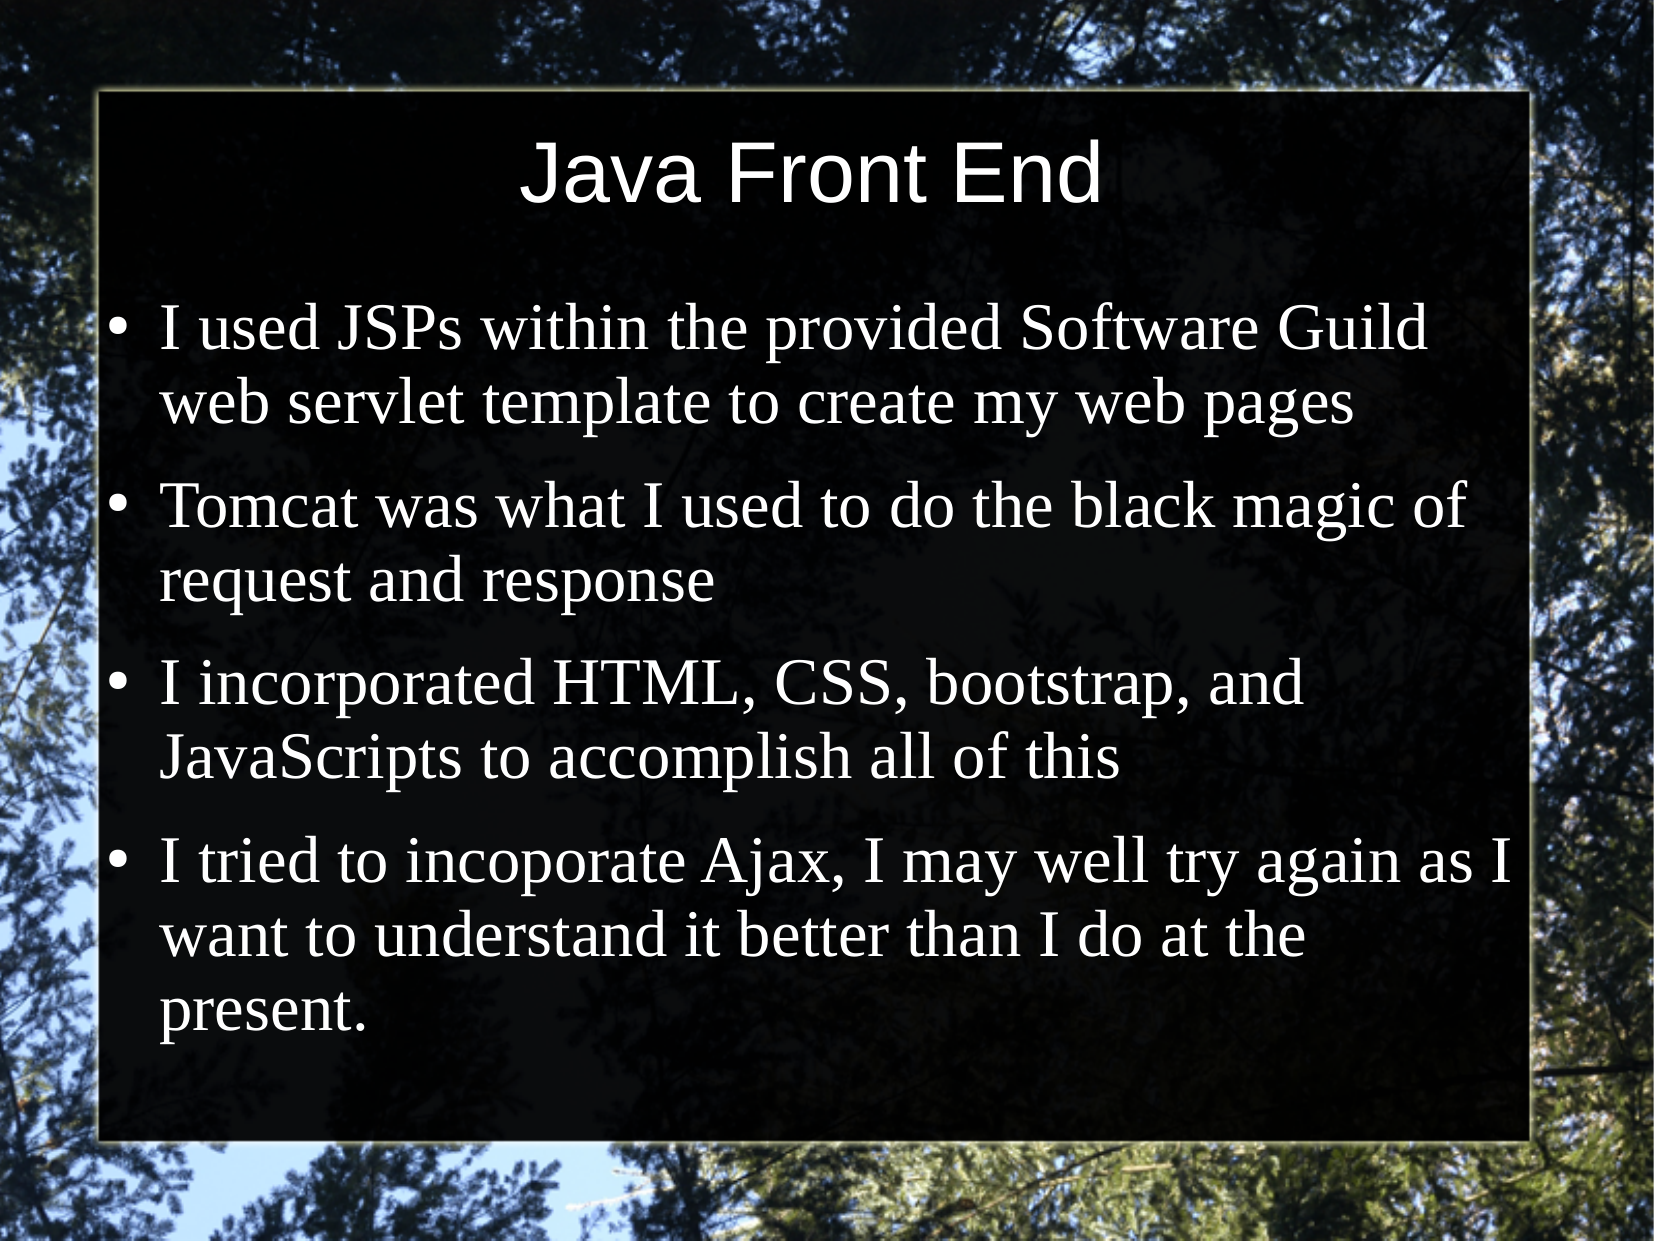

# Java Front End
I used JSPs within the provided Software Guild web servlet template to create my web pages
Tomcat was what I used to do the black magic of request and response
I incorporated HTML, CSS, bootstrap, and JavaScripts to accomplish all of this
I tried to incoporate Ajax, I may well try again as I want to understand it better than I do at the present.